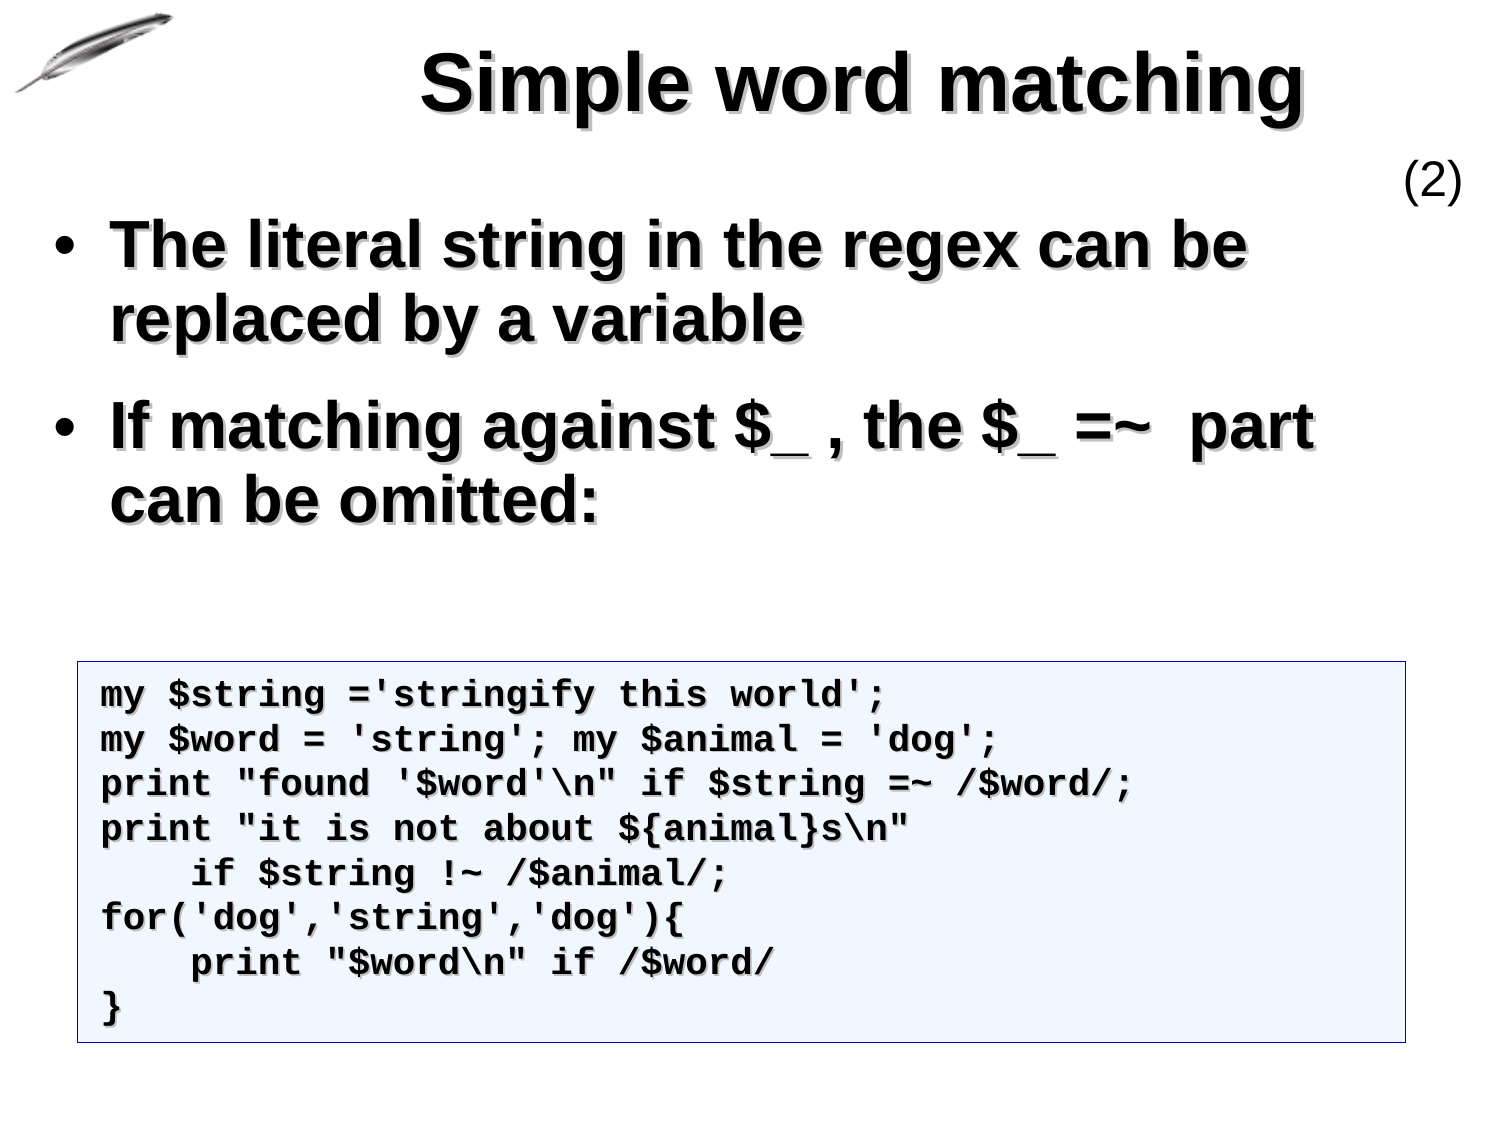

# Simple word matching
(2)
The literal string in the regex can be replaced by a variable
If matching against $_ , the $_ =~ part can be omitted:
my $string ='stringify this world';
my $word = 'string'; my $animal = 'dog';
print "found '$word'\n" if $string =~ /$word/;
print "it is not about ${animal}s\n"
 if $string !~ /$animal/;
for('dog','string','dog'){
 print "$word\n" if /$word/
}